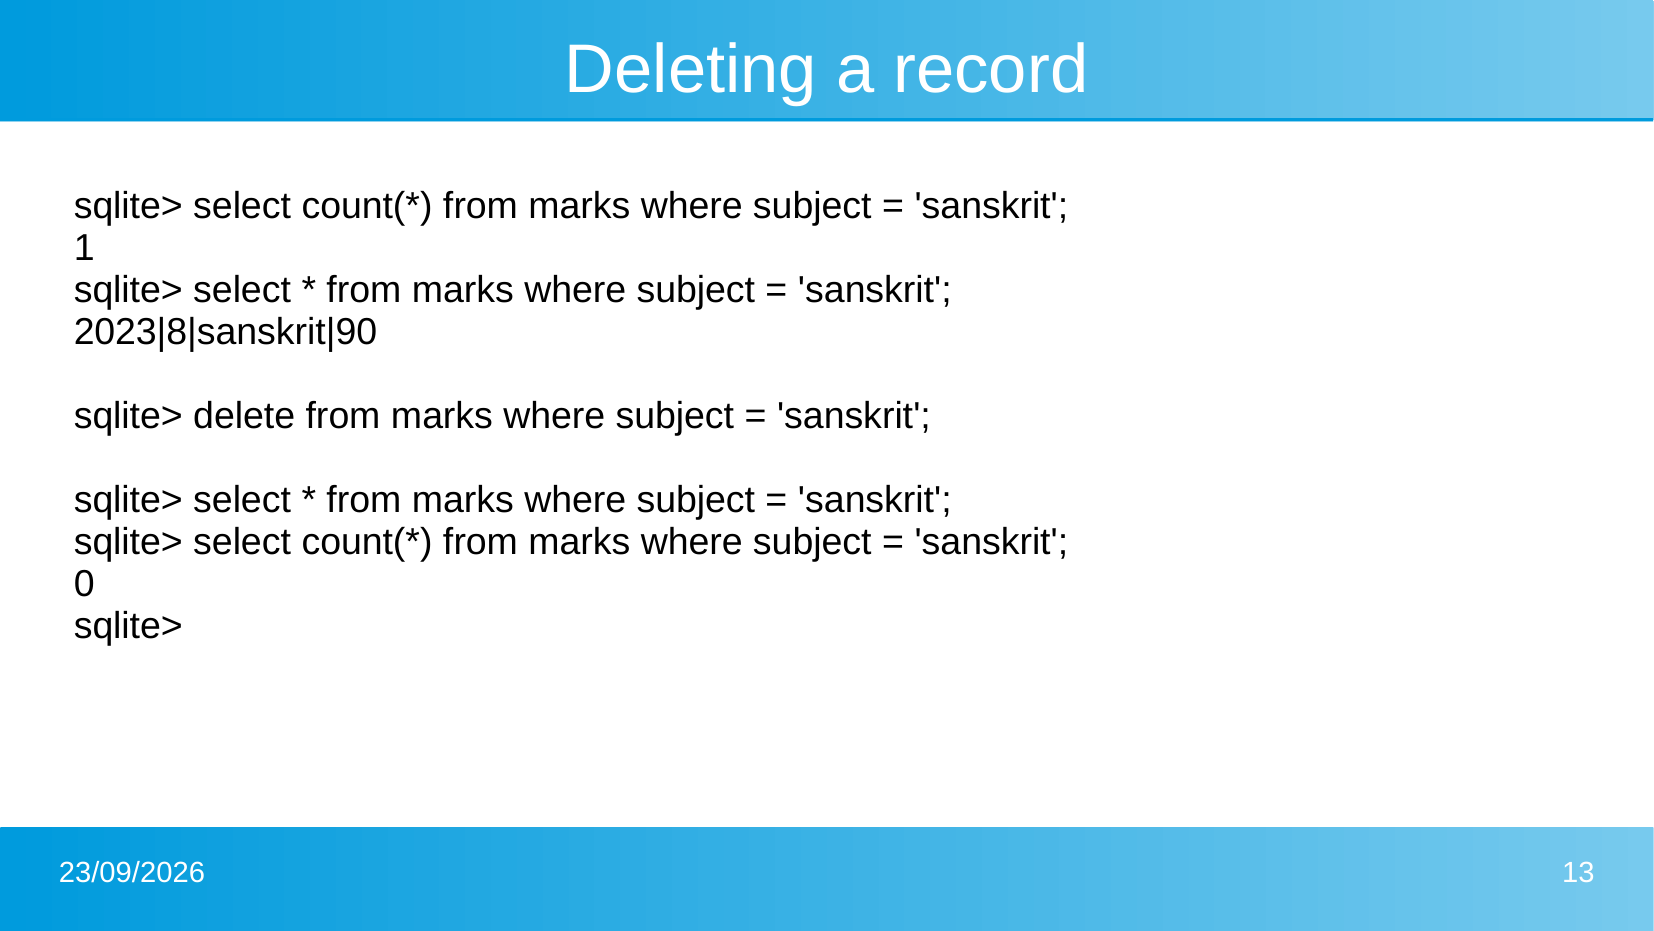

# Deleting a record
sqlite> select count(*) from marks where subject = 'sanskrit';
1
sqlite> select * from marks where subject = 'sanskrit';
2023|8|sanskrit|90
sqlite> delete from marks where subject = 'sanskrit';
sqlite> select * from marks where subject = 'sanskrit';
sqlite> select count(*) from marks where subject = 'sanskrit';
0
sqlite>
13